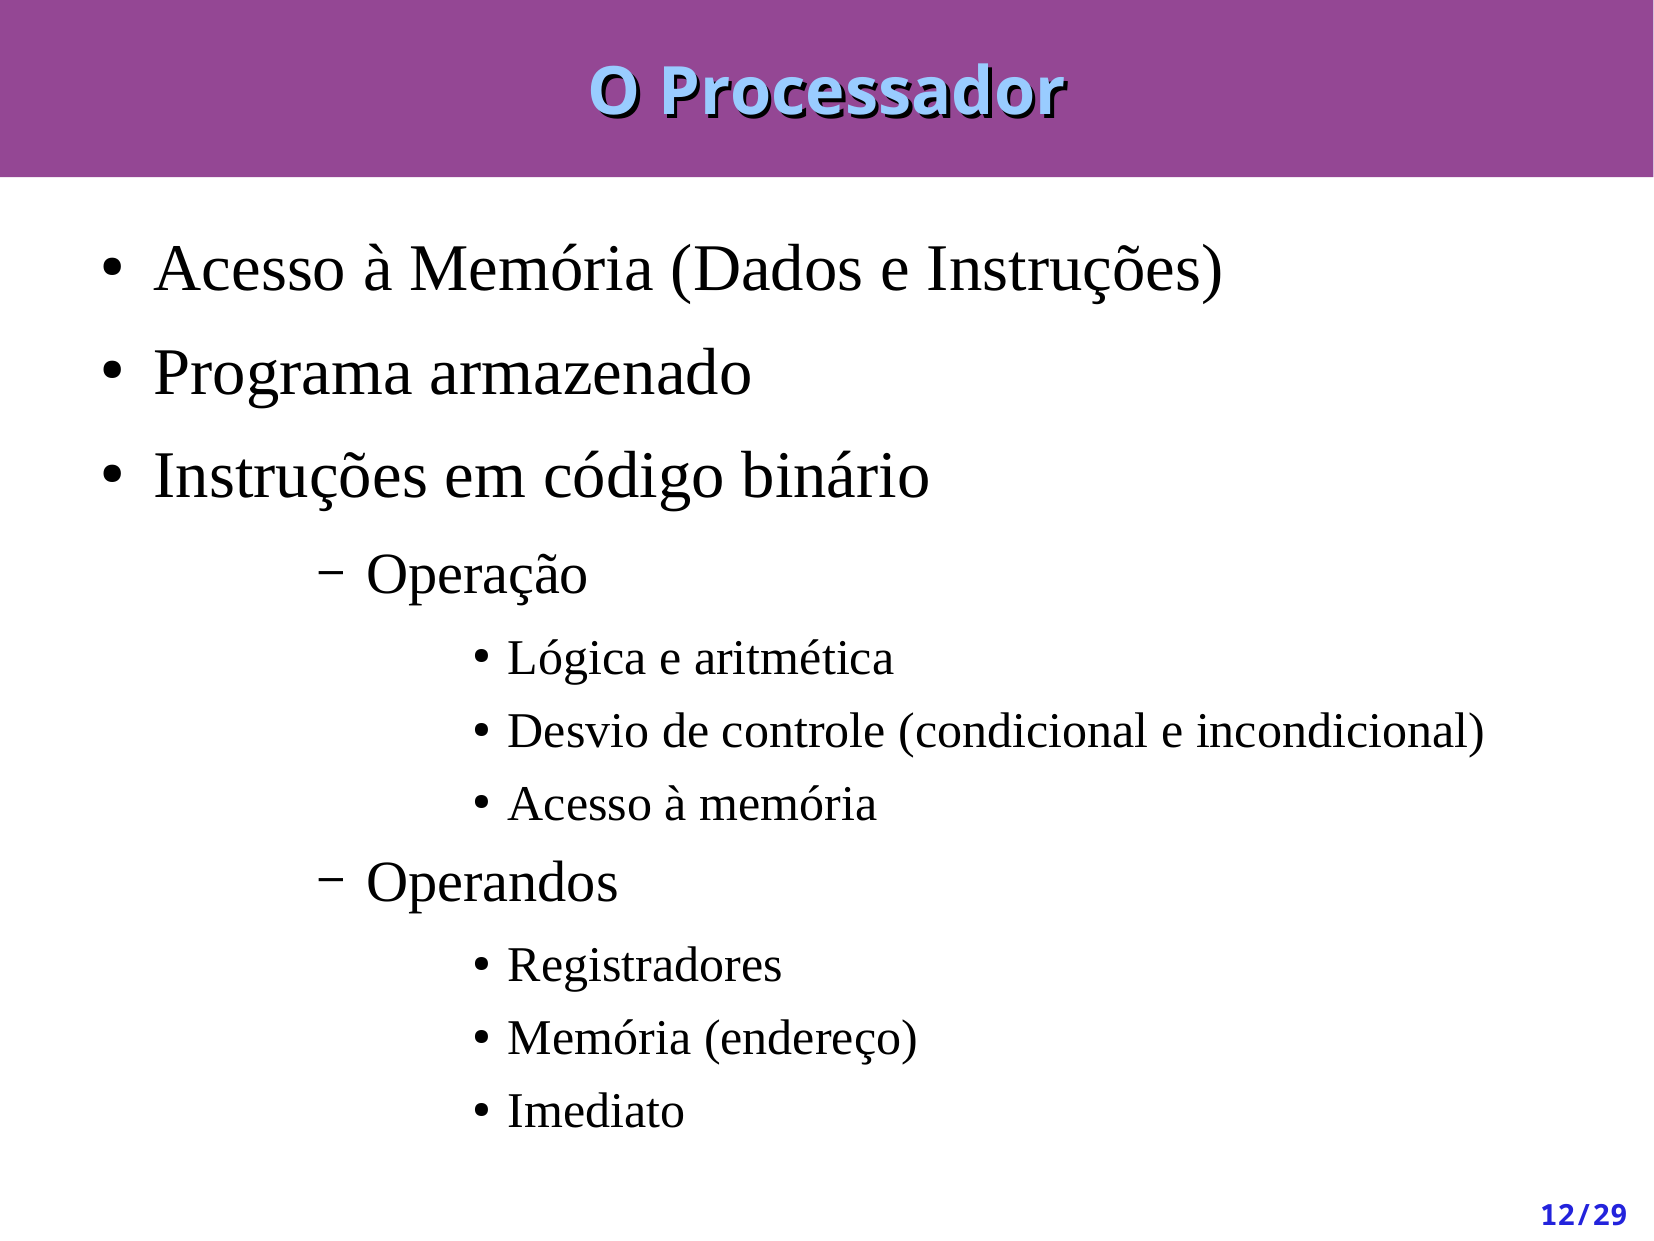

# O Processador
Acesso à Memória (Dados e Instruções)
Programa armazenado
Instruções em código binário
Operação
Lógica e aritmética
Desvio de controle (condicional e incondicional)
Acesso à memória
Operandos
Registradores
Memória (endereço)
Imediato
12